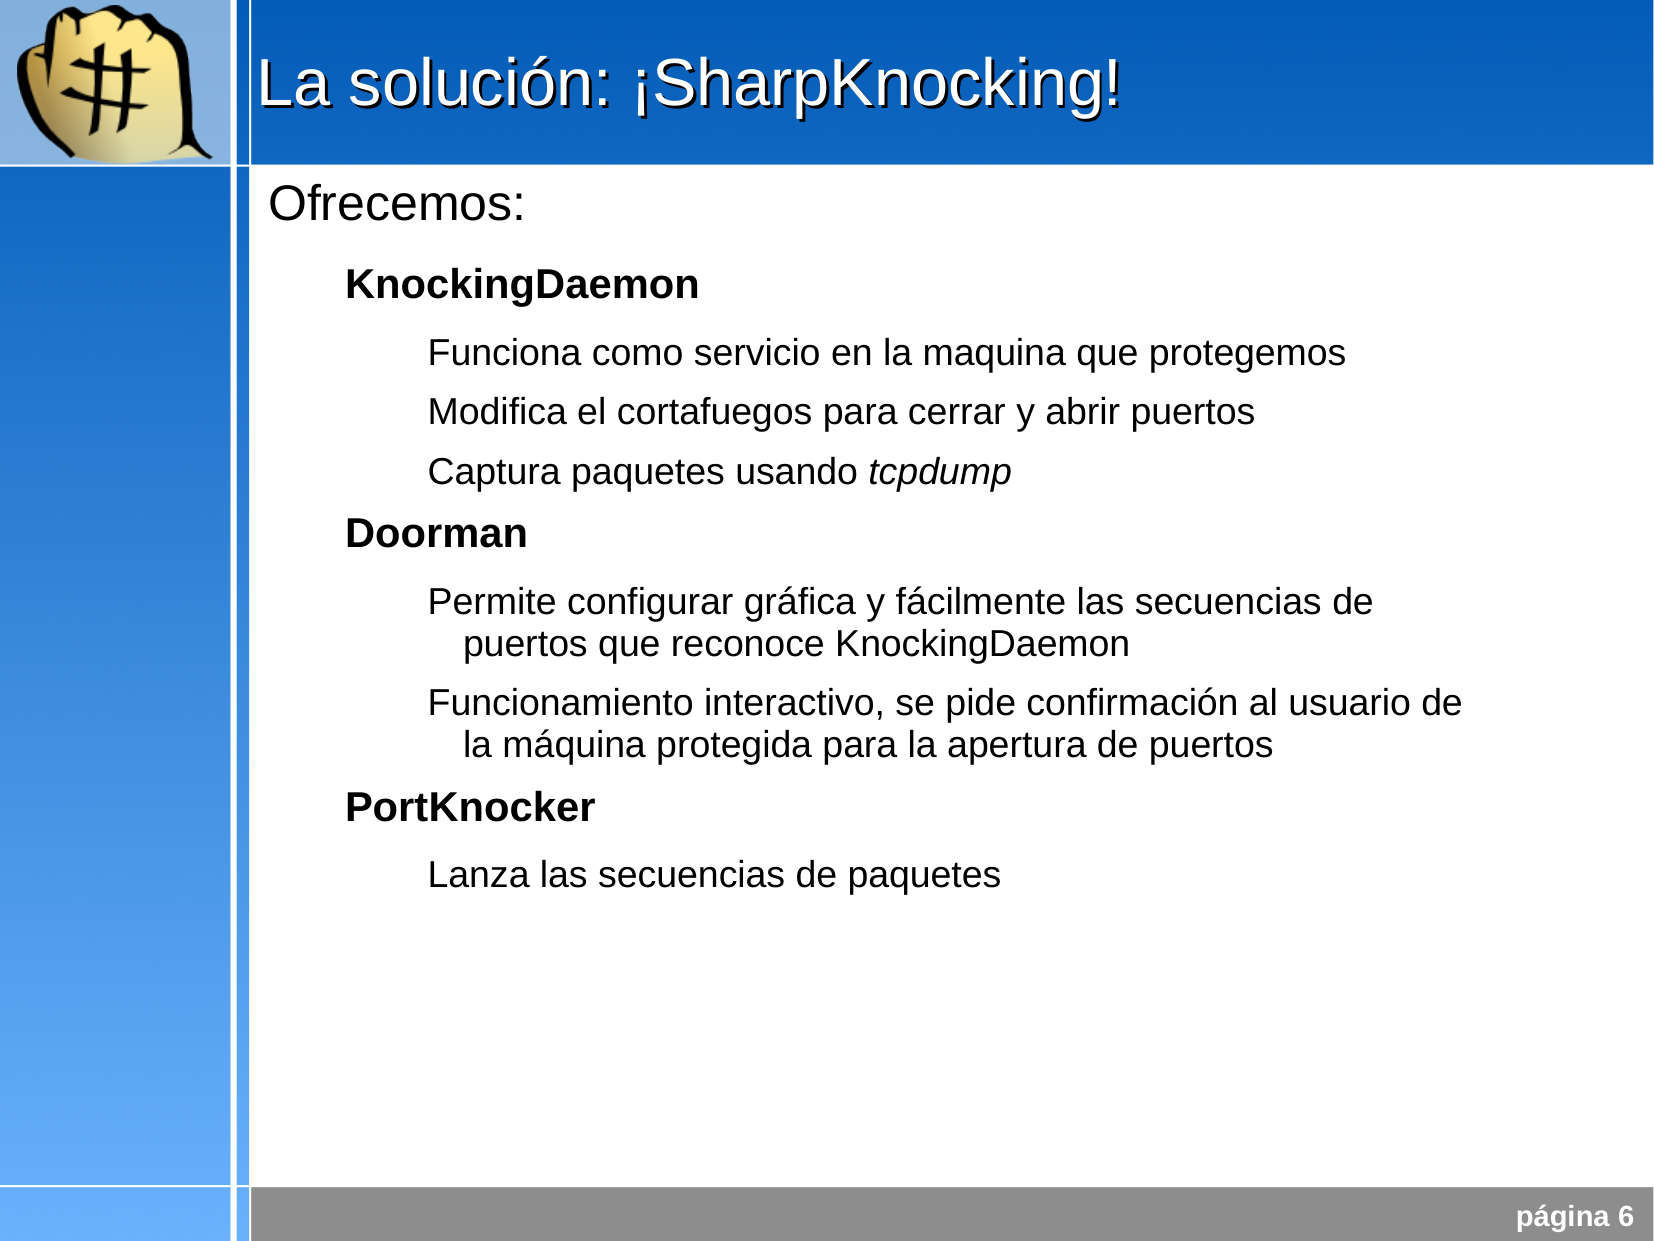

# La solución: ¡SharpKnocking!
Ofrecemos:
KnockingDaemon
Funciona como servicio en la maquina que protegemos
Modifica el cortafuegos para cerrar y abrir puertos
Captura paquetes usando tcpdump
Doorman
Permite configurar gráfica y fácilmente las secuencias de puertos que reconoce KnockingDaemon
Funcionamiento interactivo, se pide confirmación al usuario de la máquina protegida para la apertura de puertos
PortKnocker
Lanza las secuencias de paquetes